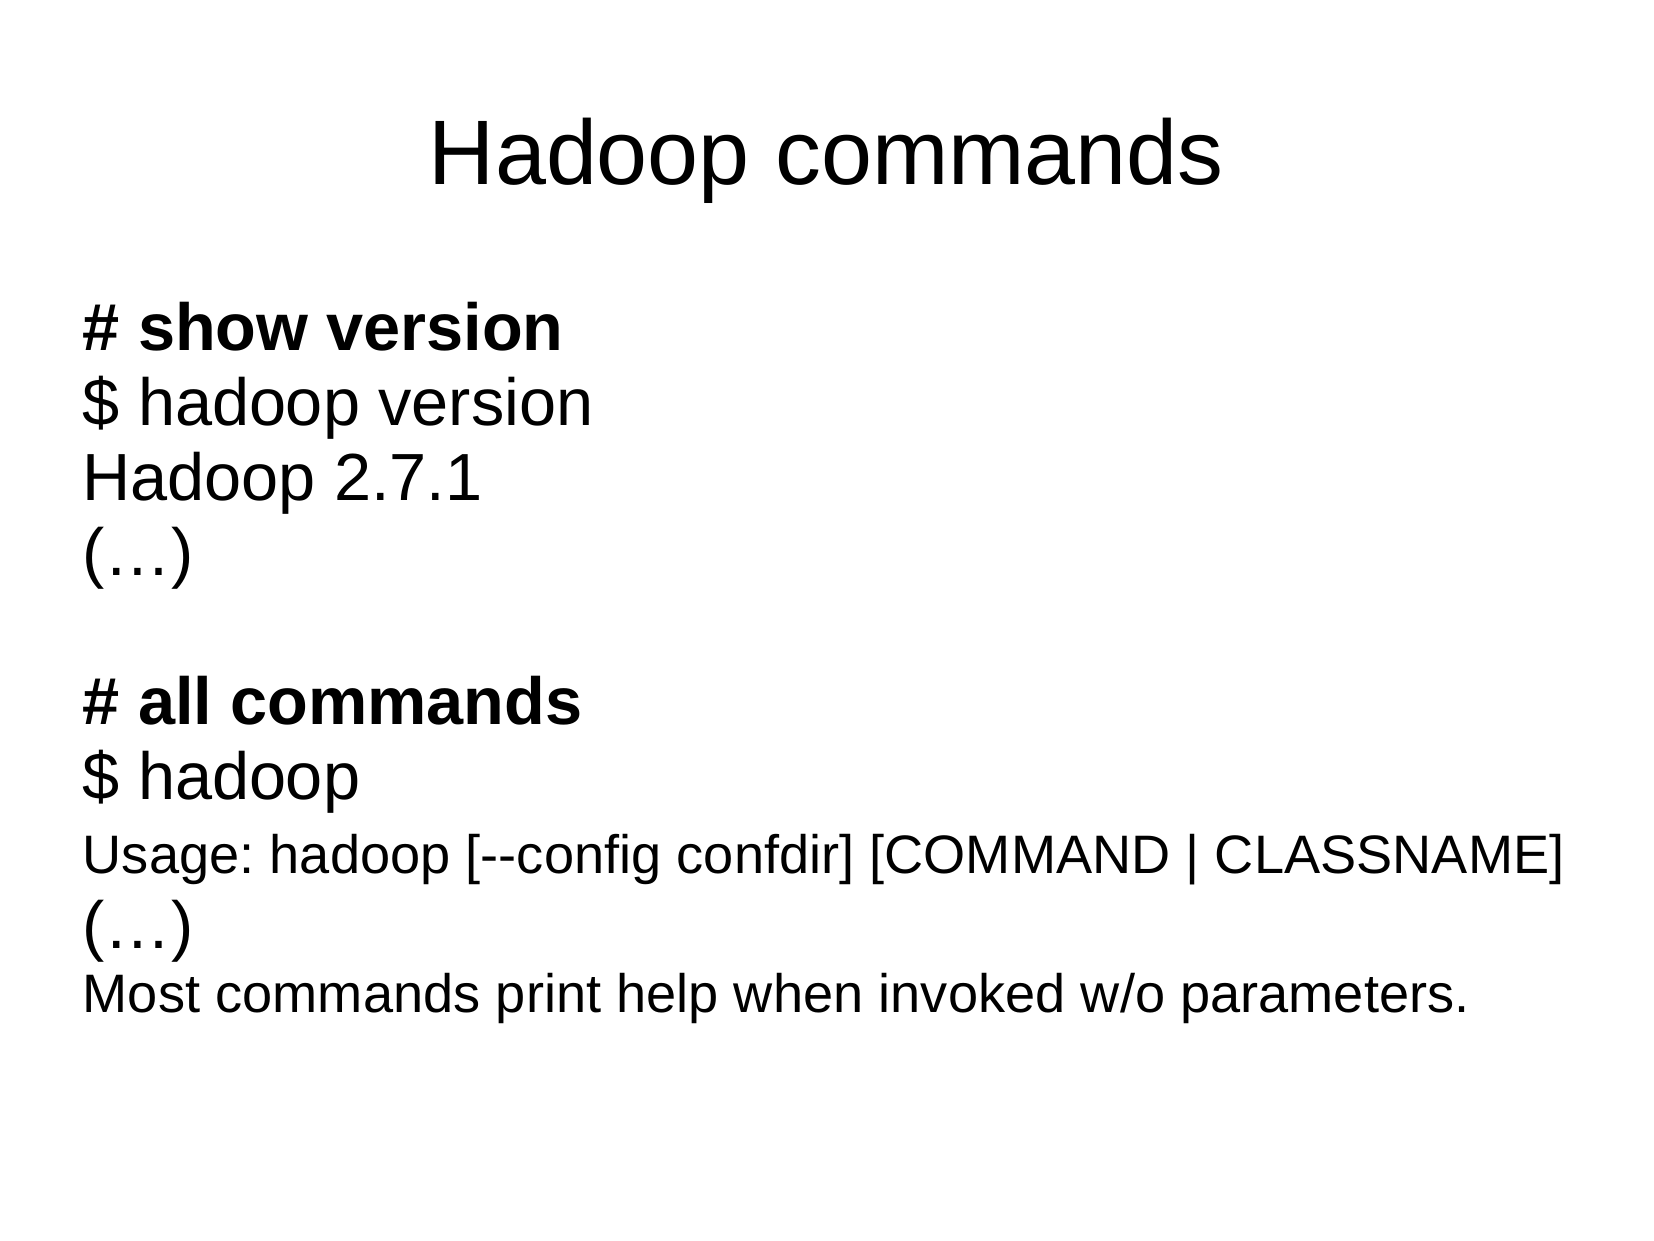

# Hadoop commands
# show version
$ hadoop version
Hadoop 2.7.1
(…)
# all commands
$ hadoop
Usage: hadoop [--config confdir] [COMMAND | CLASSNAME] (…)
Most commands print help when invoked w/o parameters.